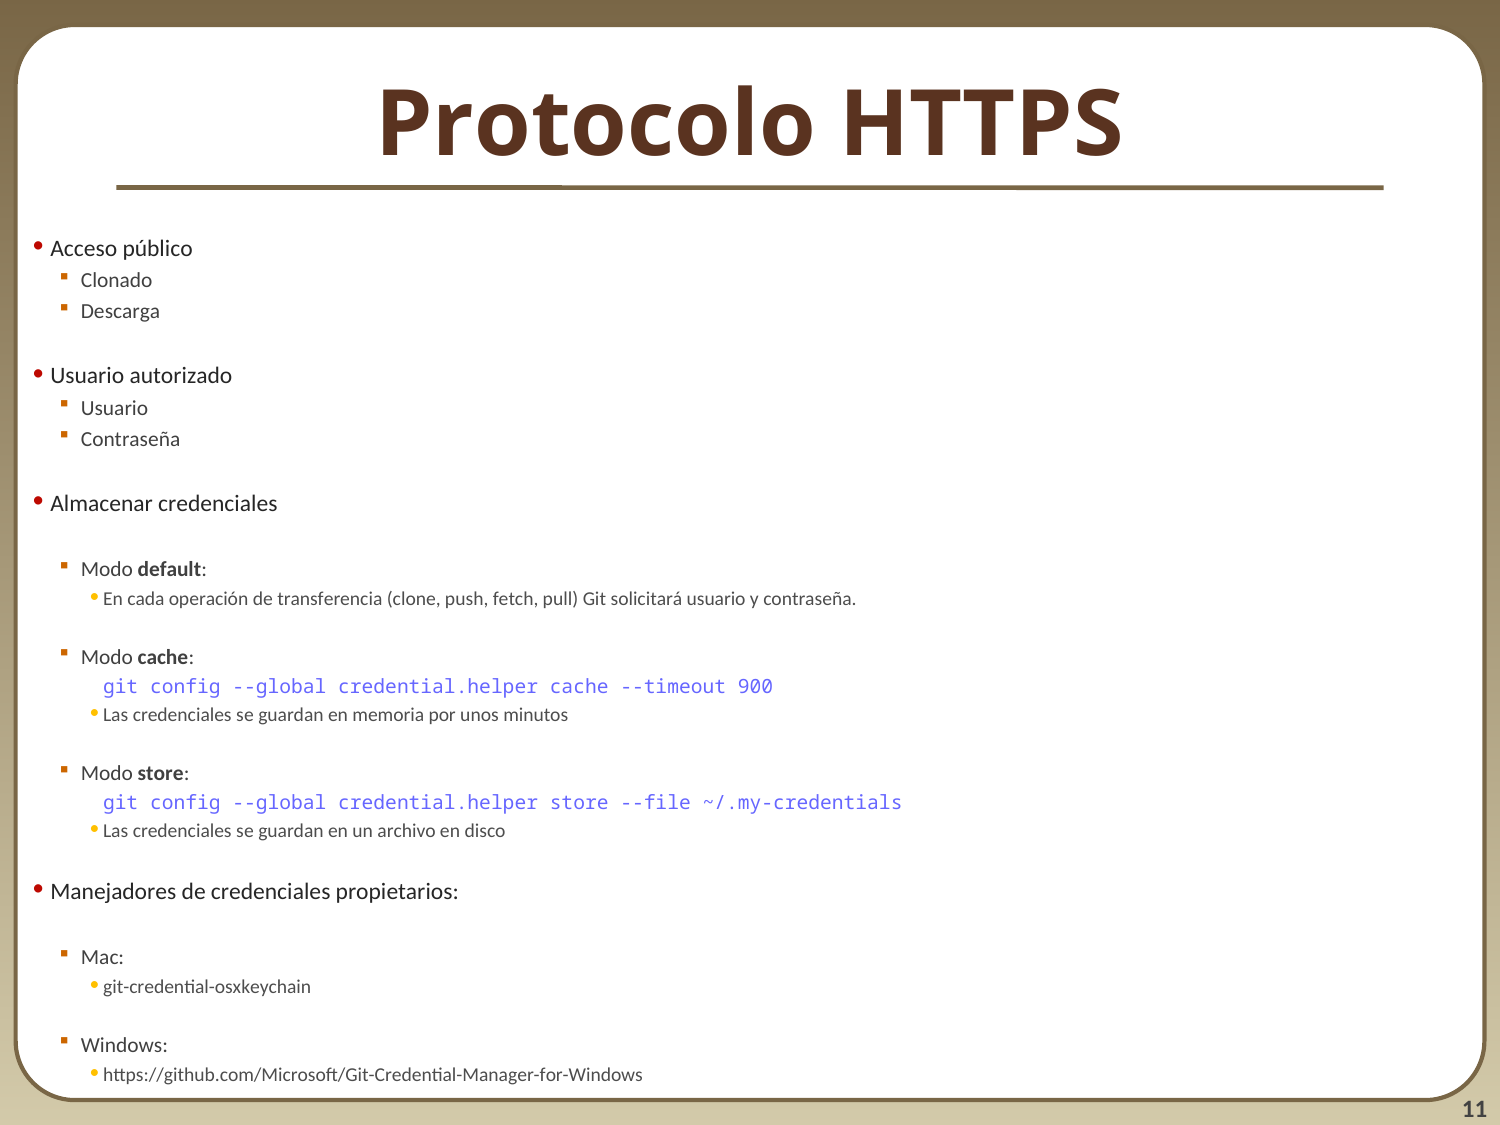

# Protocolo HTTPS
Acceso público
Clonado
Descarga
Usuario autorizado
Usuario
Contraseña
Almacenar credenciales
Modo default:
En cada operación de transferencia (clone, push, fetch, pull) Git solicitará usuario y contraseña.
Modo cache:
git config --global credential.helper cache --timeout 900
Las credenciales se guardan en memoria por unos minutos
Modo store:
git config --global credential.helper store --file ~/.my-credentials
Las credenciales se guardan en un archivo en disco
Manejadores de credenciales propietarios:
Mac:
git-credential-osxkeychain
Windows:
https://github.com/Microsoft/Git-Credential-Manager-for-Windows